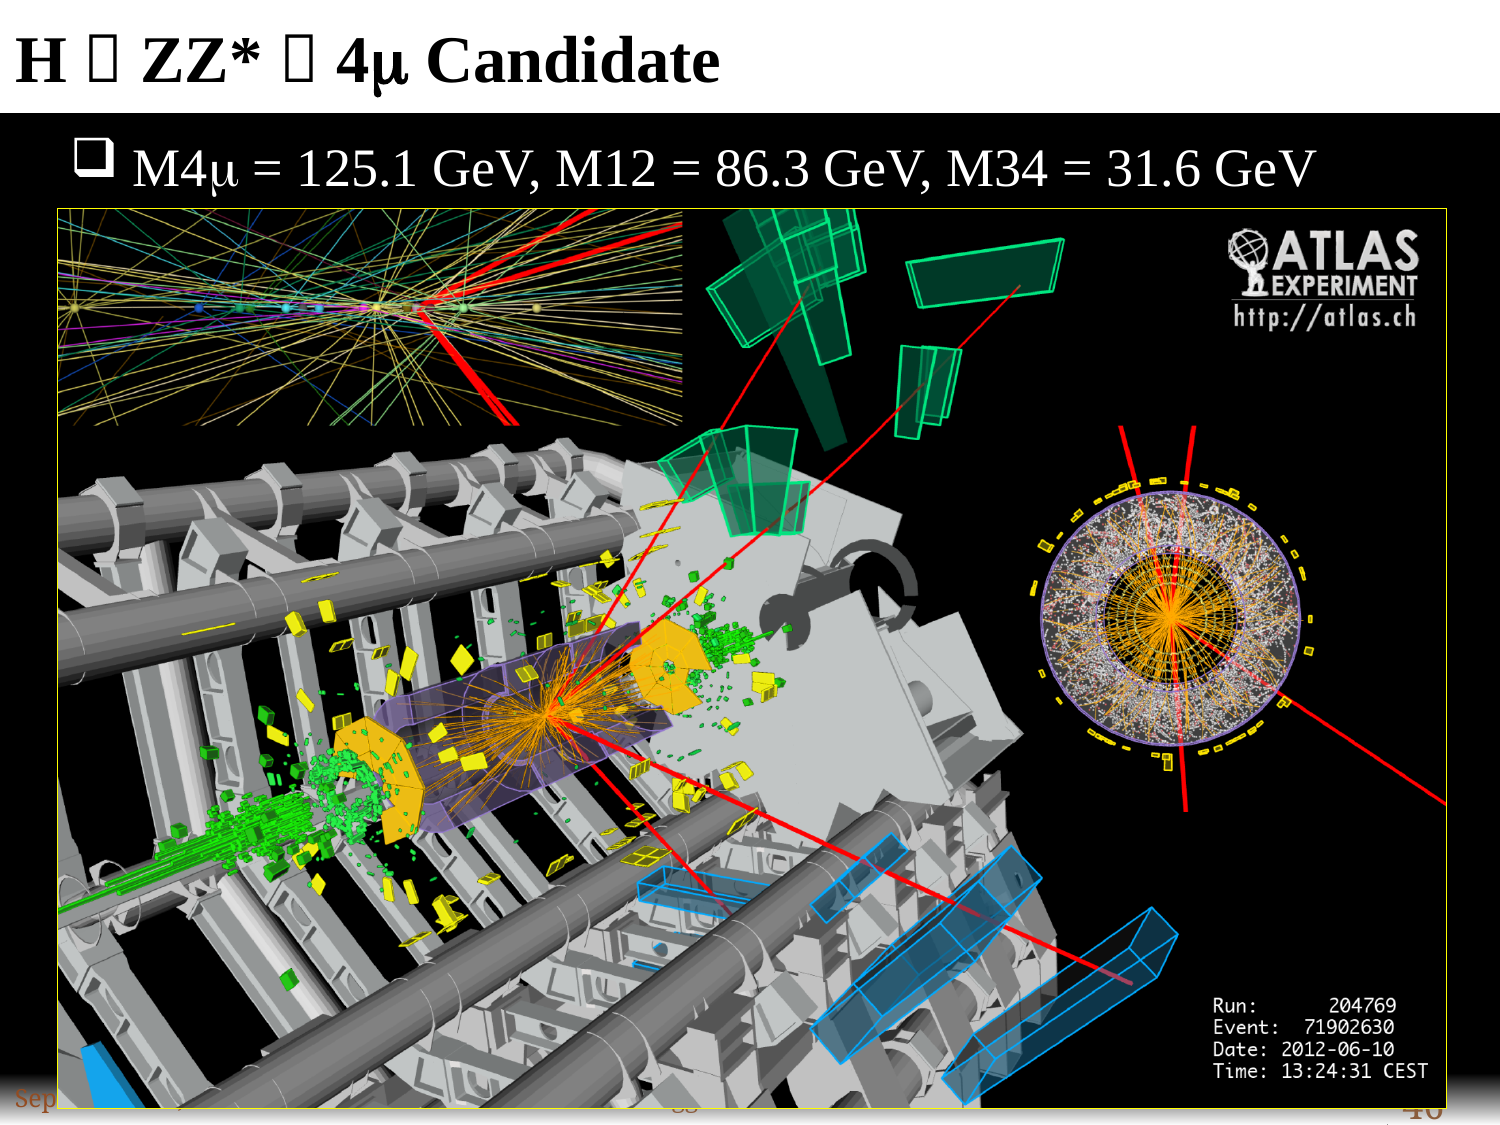

# H  ZZ*  4m Candidate
 M4m = 125.1 GeV, M12 = 86.3 GeV, M34 = 31.6 GeV
September 12, 2012
Search for Higgs boson